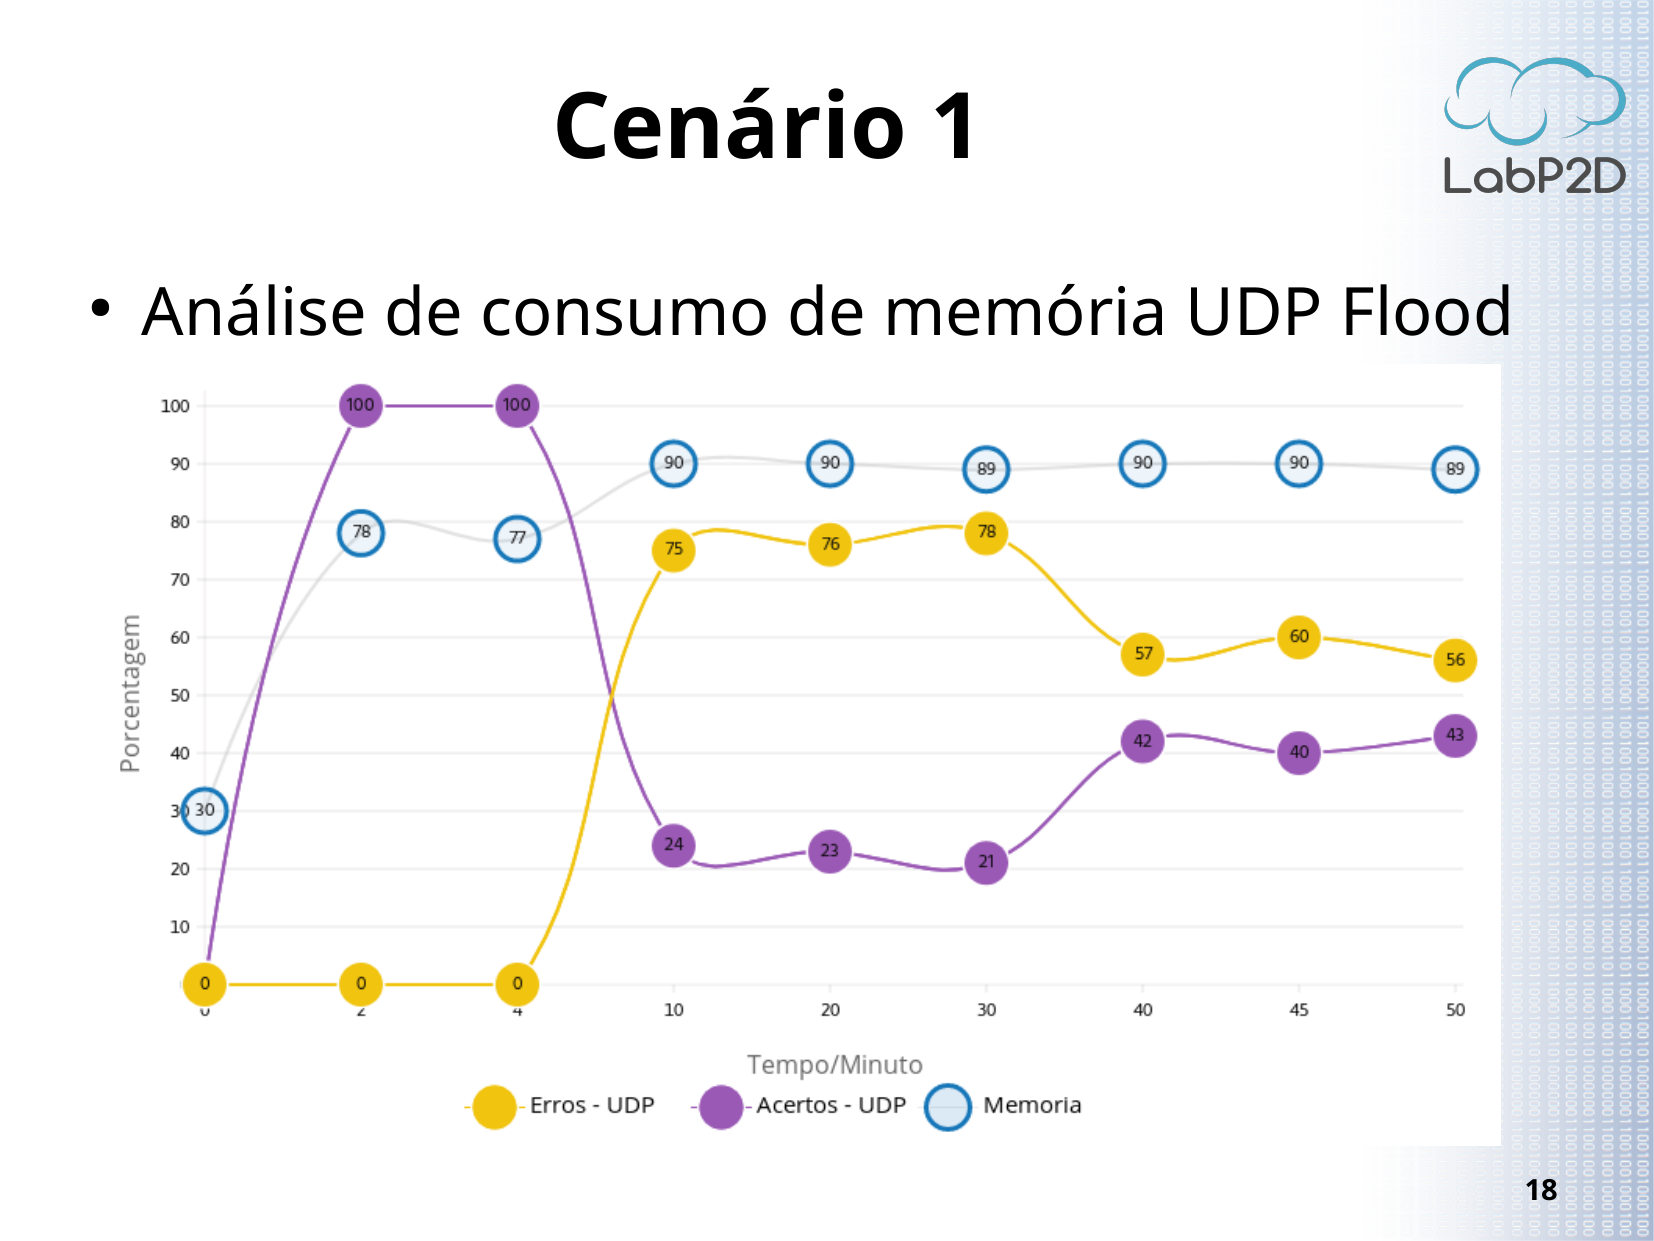

# Cenário 1
Análise de consumo de memória UDP Flood
18